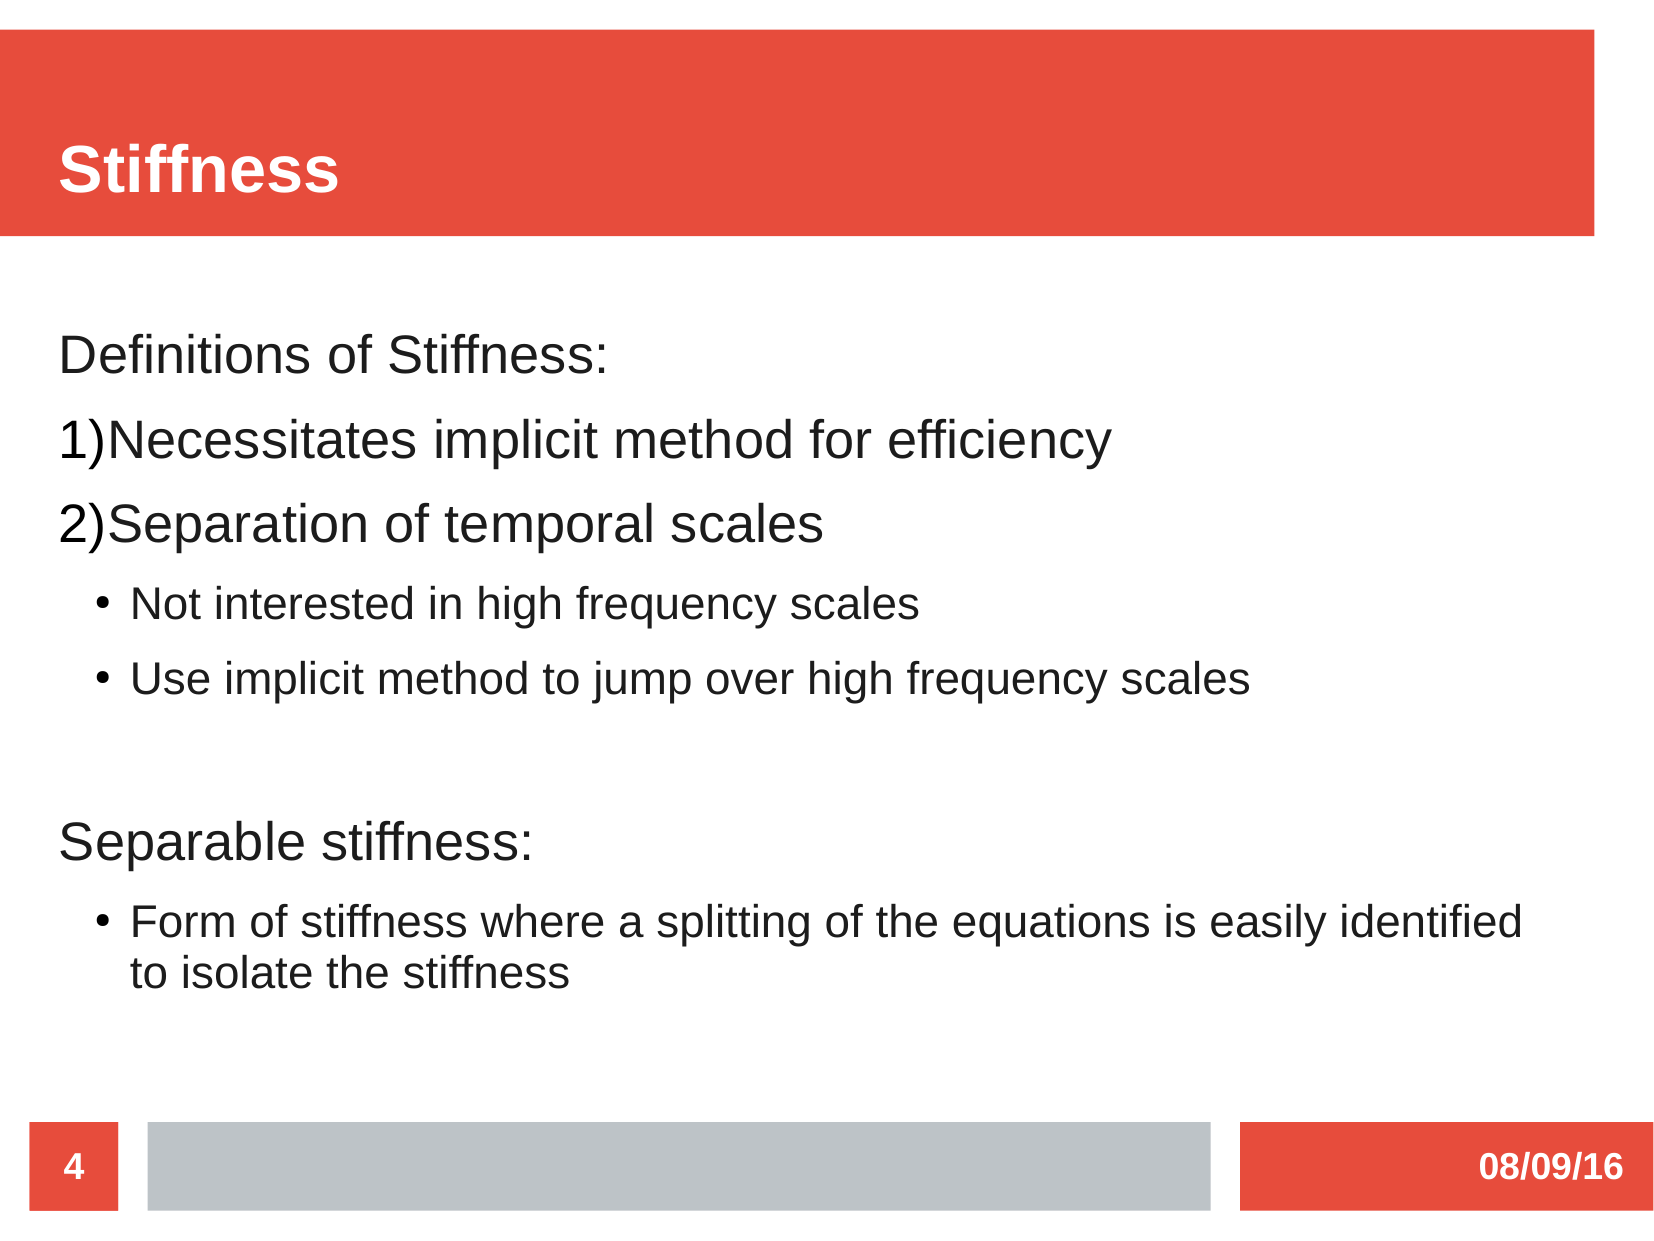

# Stiffness
Definitions of Stiffness:
Necessitates implicit method for efficiency
Separation of temporal scales
Not interested in high frequency scales
Use implicit method to jump over high frequency scales
Separable stiffness:
Form of stiffness where a splitting of the equations is easily identified to isolate the stiffness
4
08/09/16